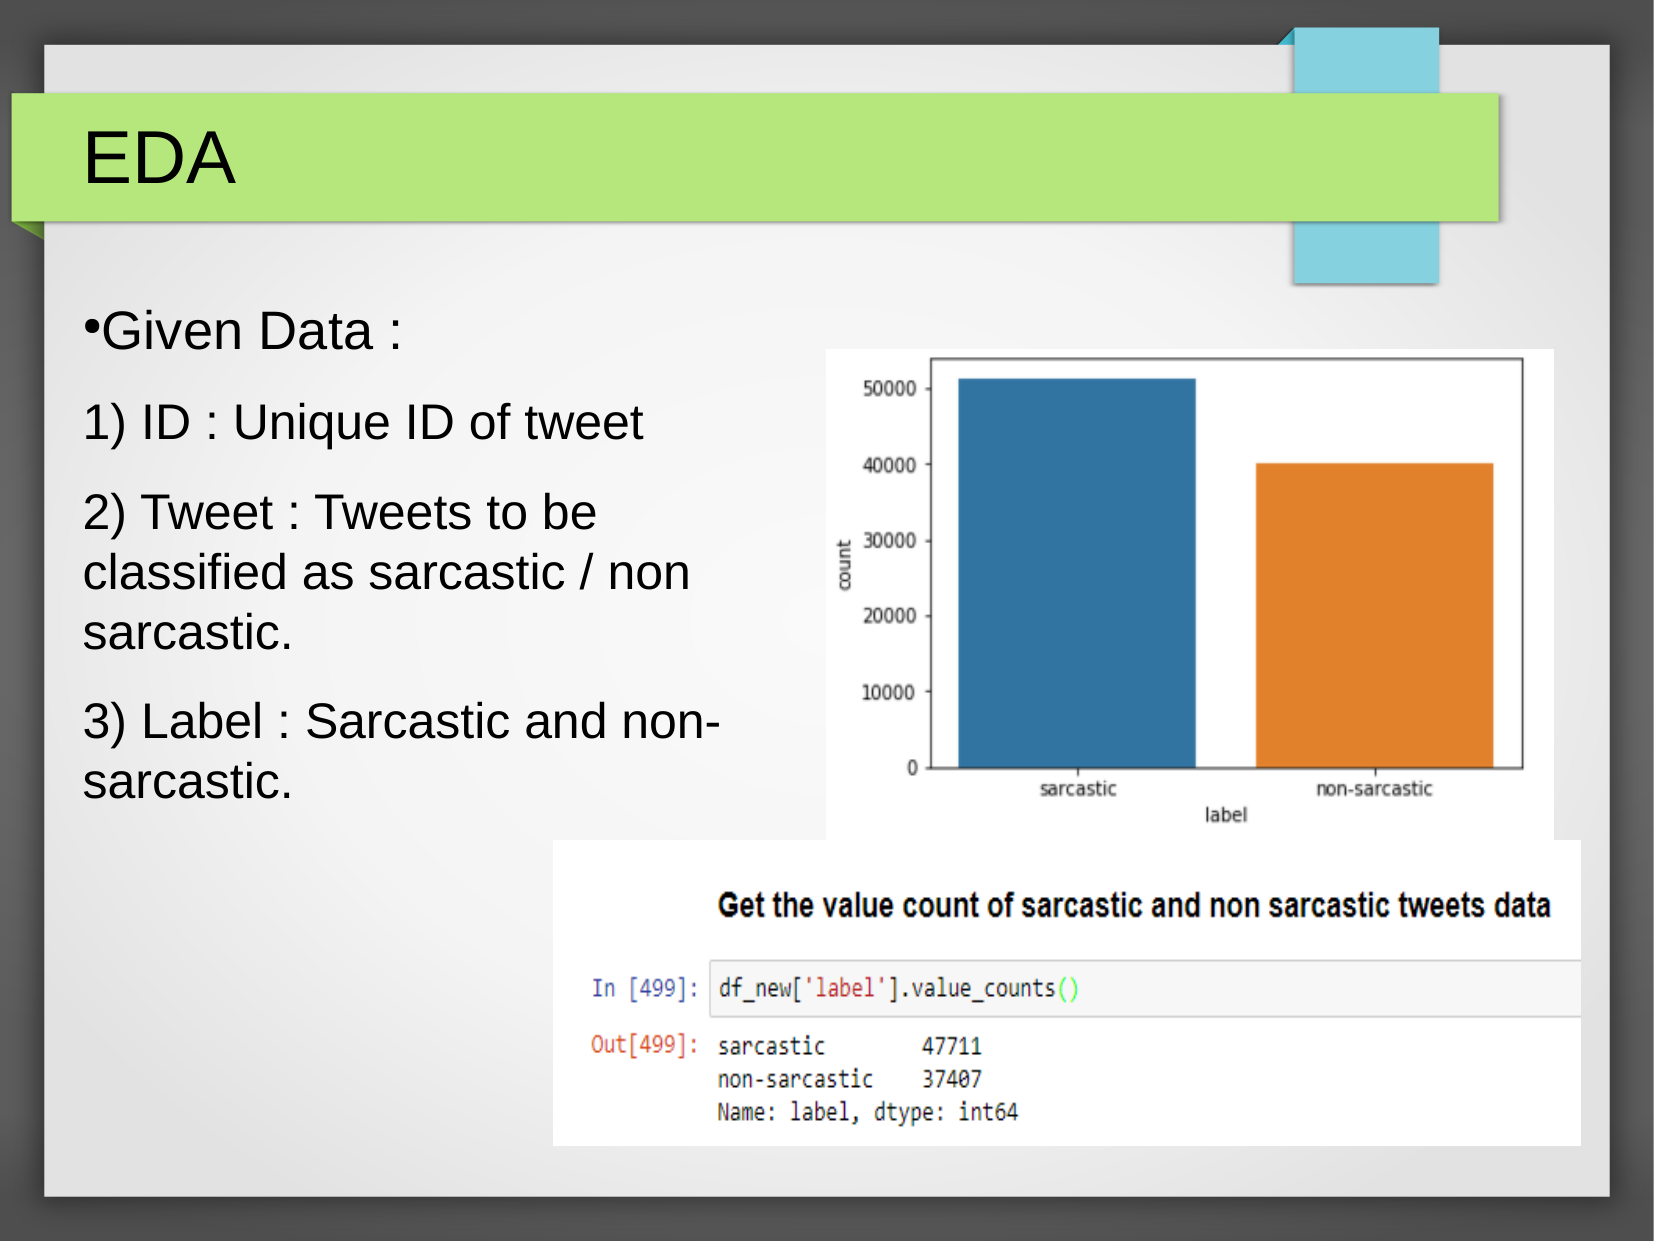

# EDA
Given Data :
1) ID : Unique ID of tweet
2) Tweet : Tweets to be classified as sarcastic / non sarcastic.
3) Label : Sarcastic and non-sarcastic.